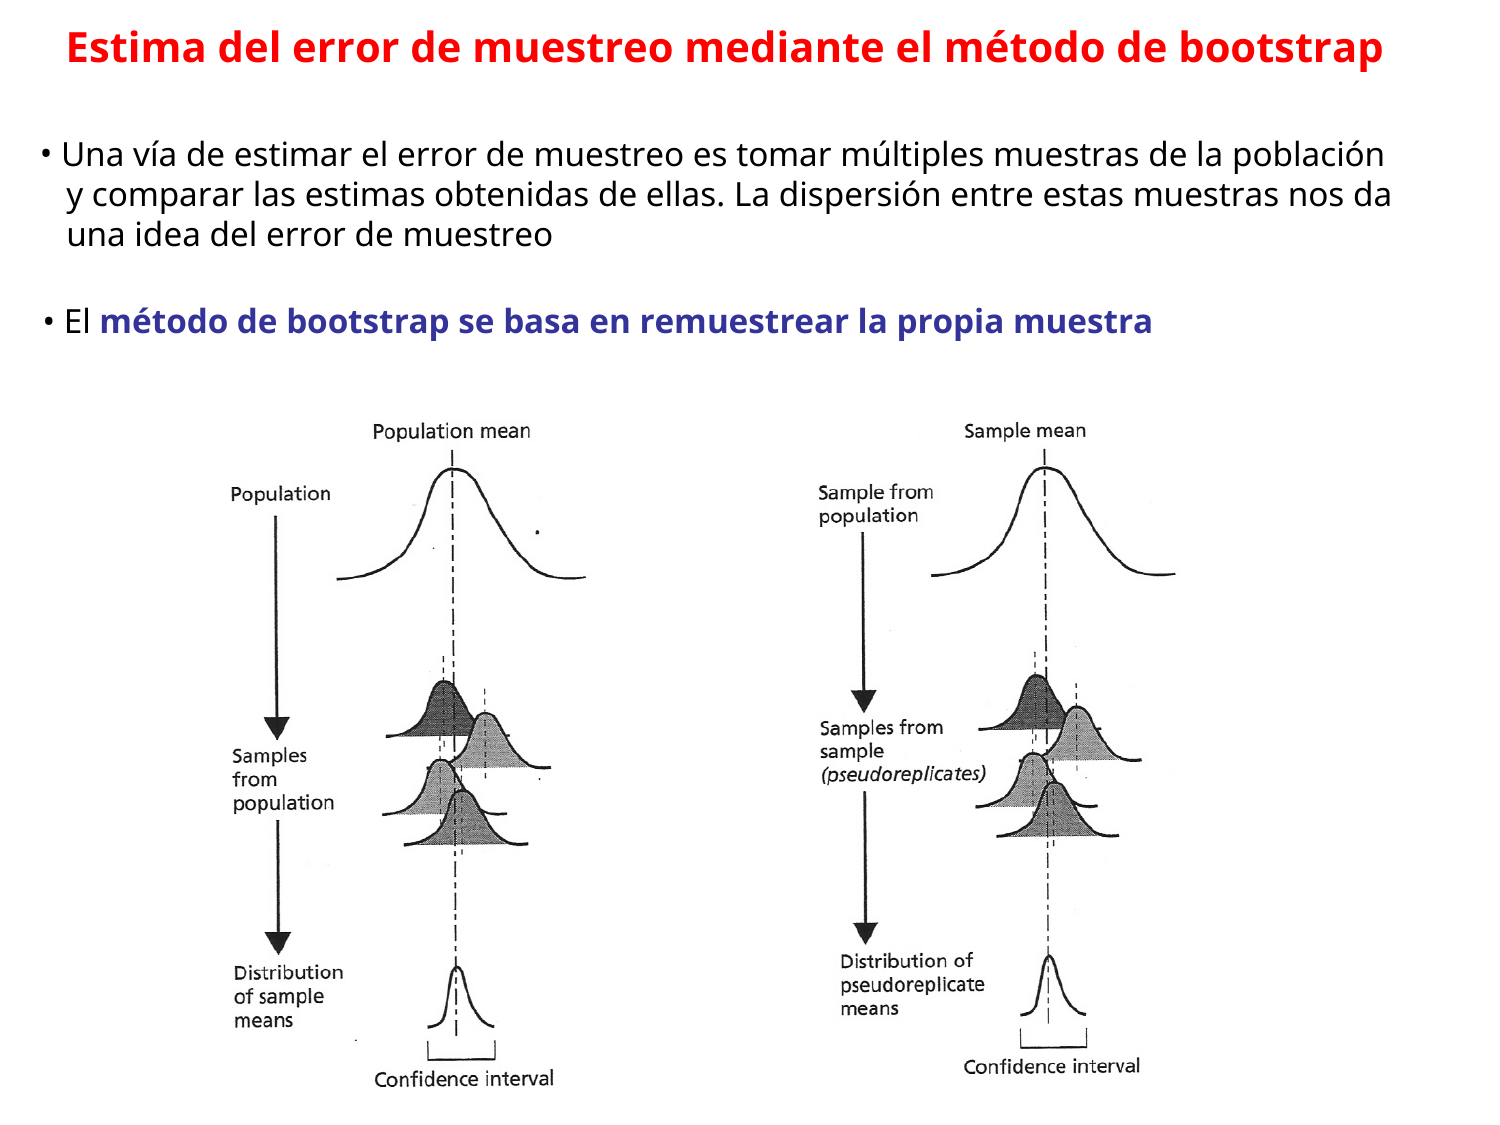

Estima del error de muestreo mediante el método de bootstrap
 Una vía de estimar el error de muestreo es tomar múltiples muestras de la población
 y comparar las estimas obtenidas de ellas. La dispersión entre estas muestras nos da
 una idea del error de muestreo
 El método de bootstrap se basa en remuestrear la propia muestra